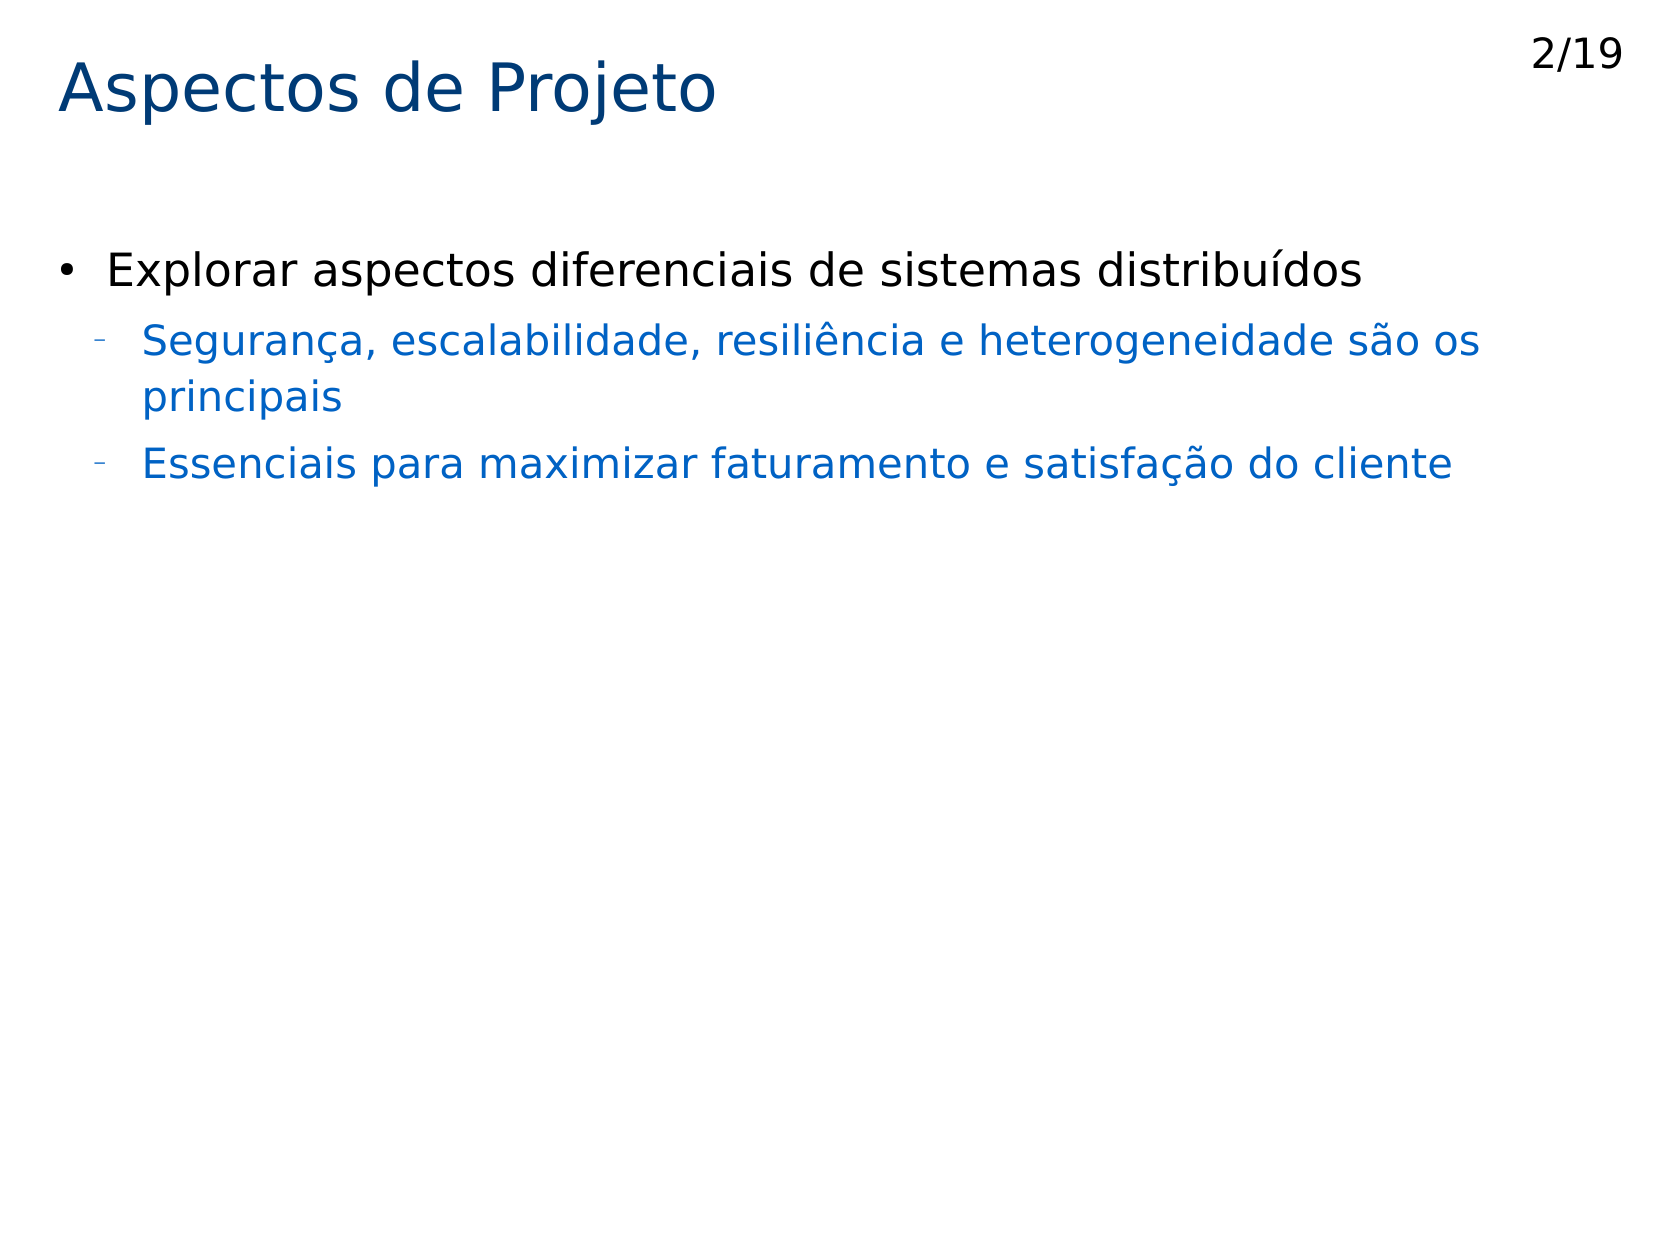

# Aspectos de Projeto
2
Explorar aspectos diferenciais de sistemas distribuídos
Segurança, escalabilidade, resiliência e heterogeneidade são os principais
Essenciais para maximizar faturamento e satisfação do cliente